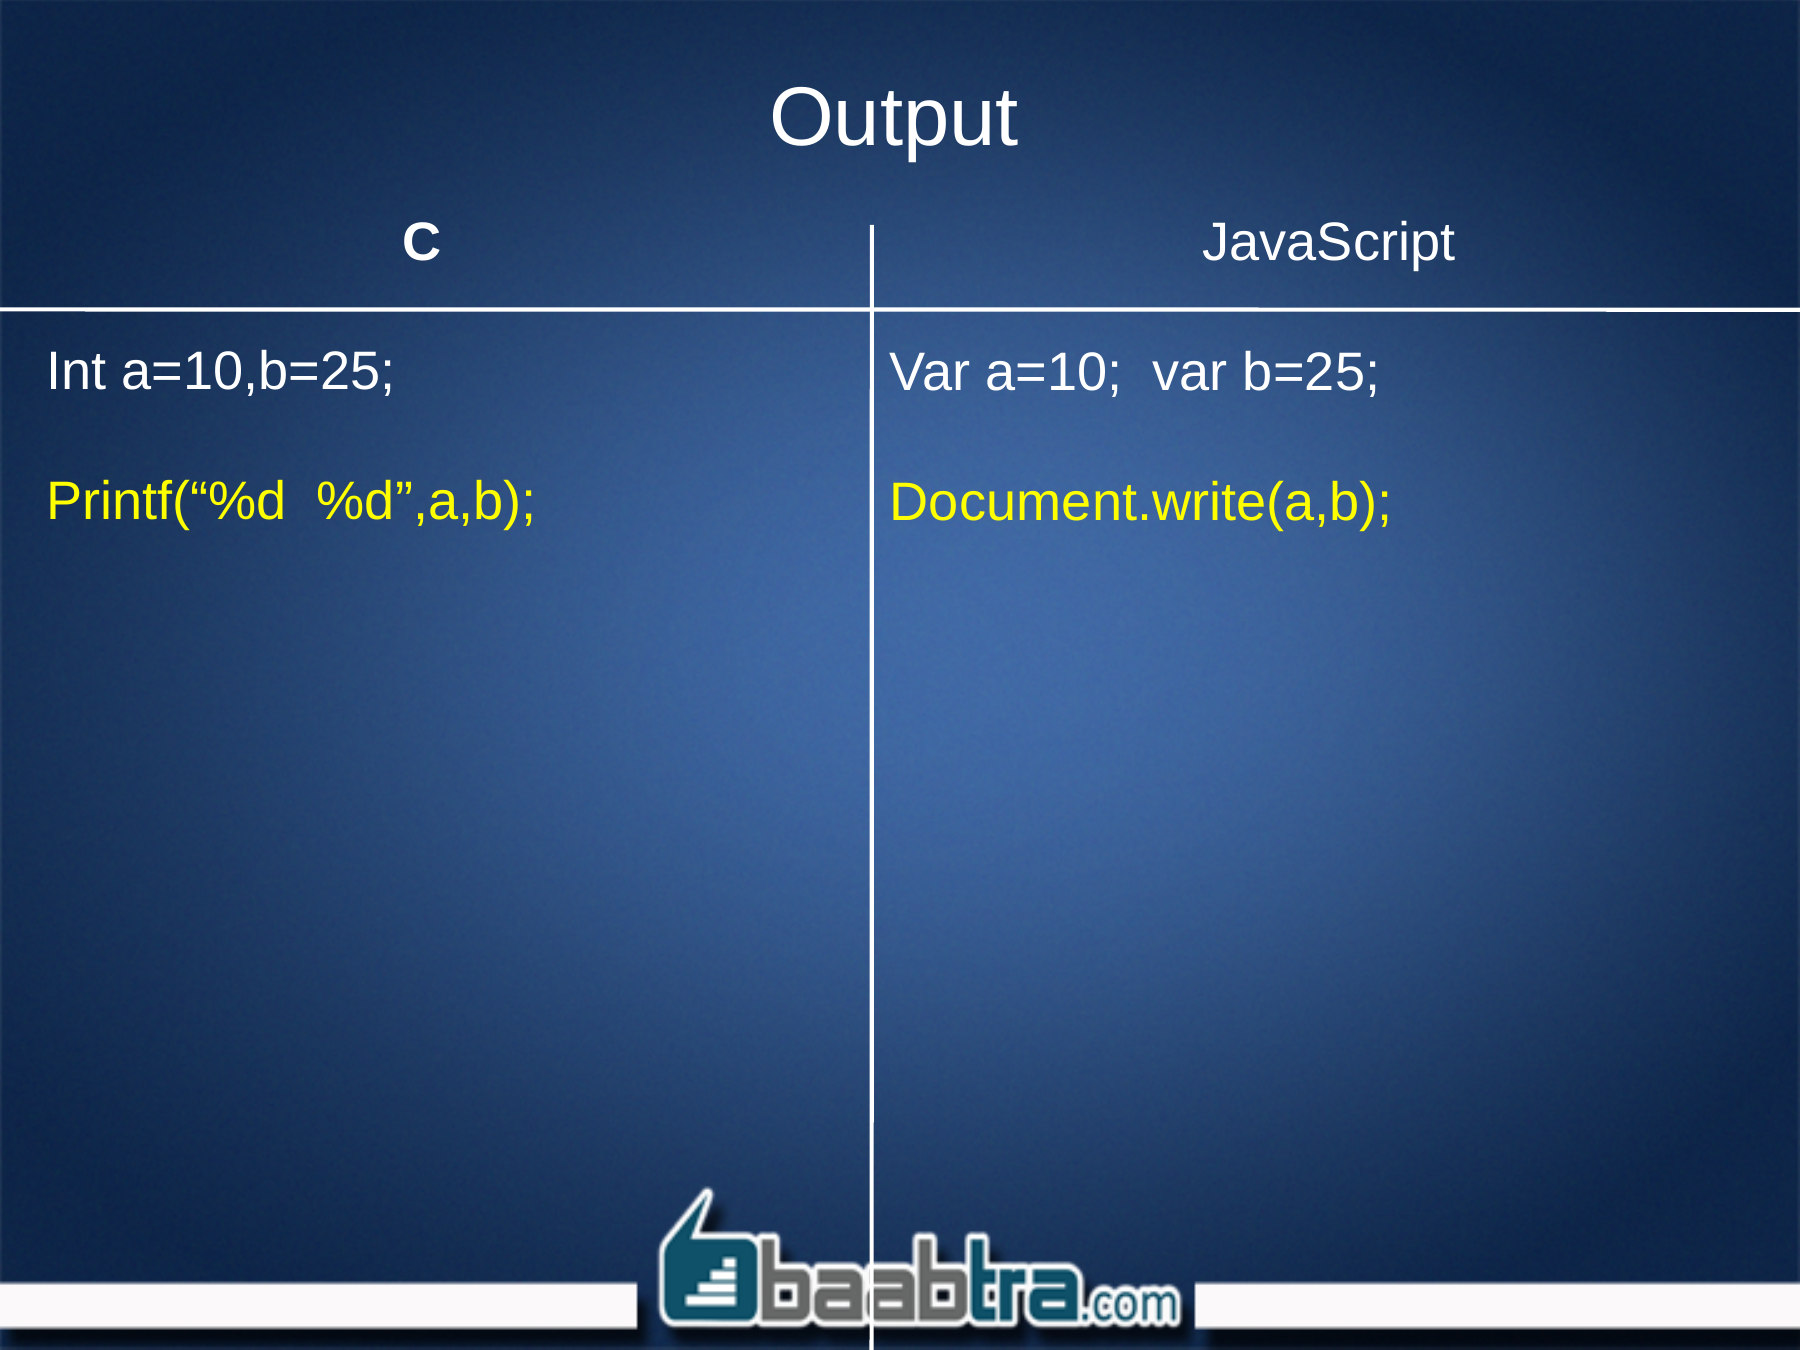

# Output
C
Int a=10,b=25;
Printf(“%d %d”,a,b);
JavaScript
Var a=10; var b=25;
Document.write(a,b);